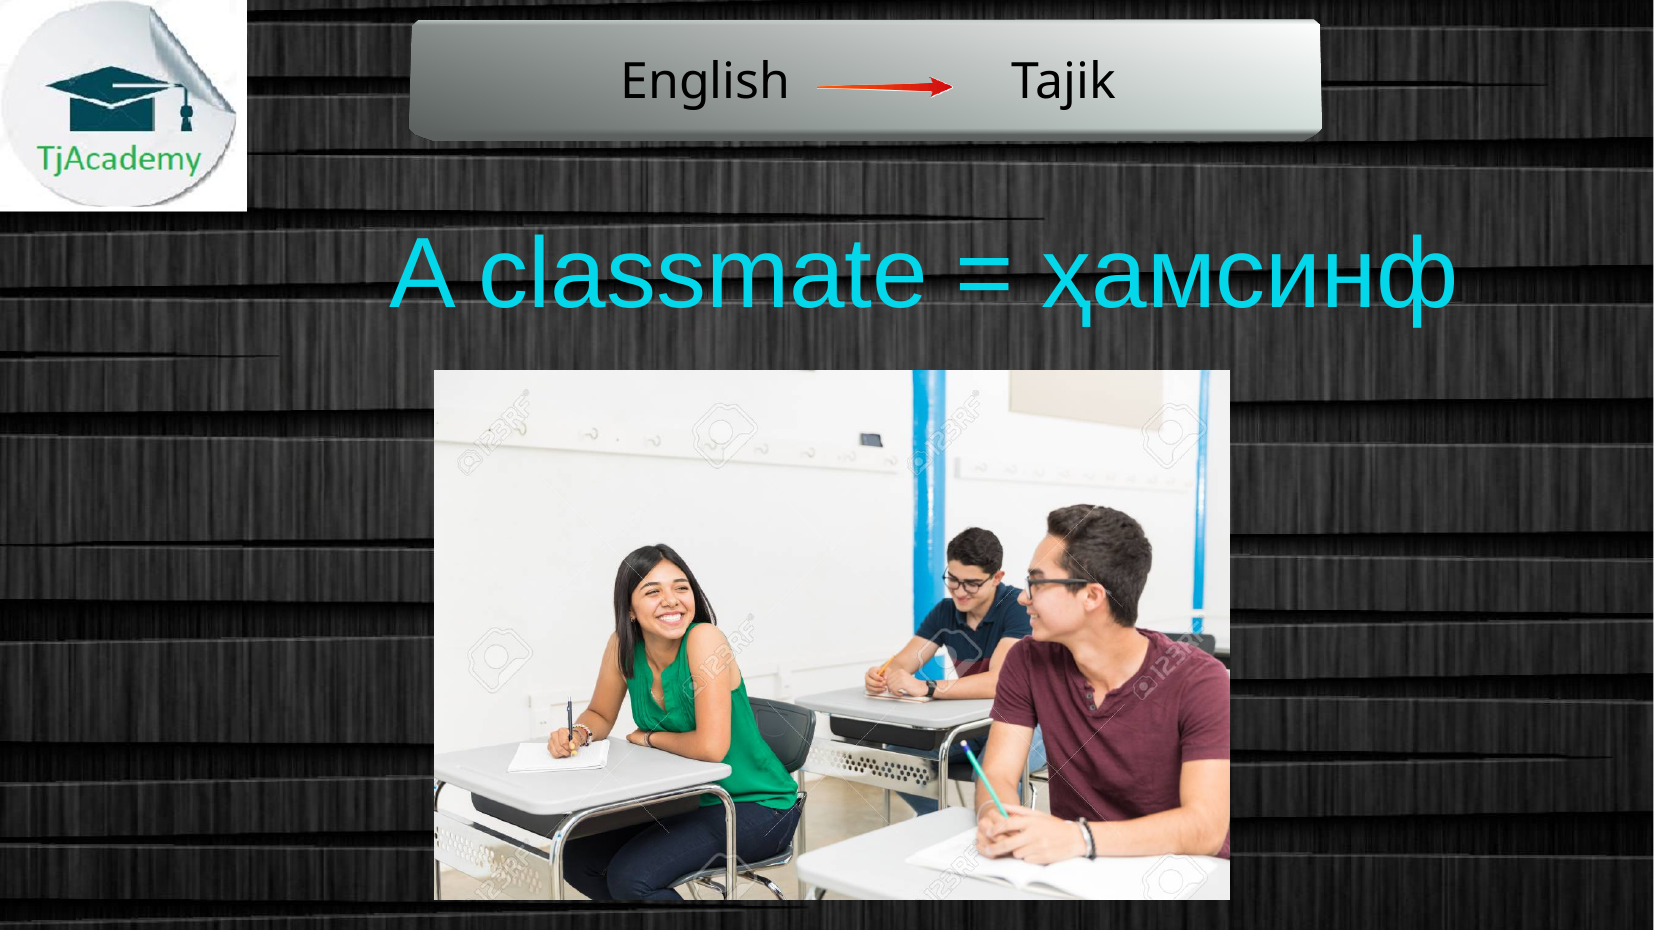

English Tajik
#
A classmate = ҳамсинф